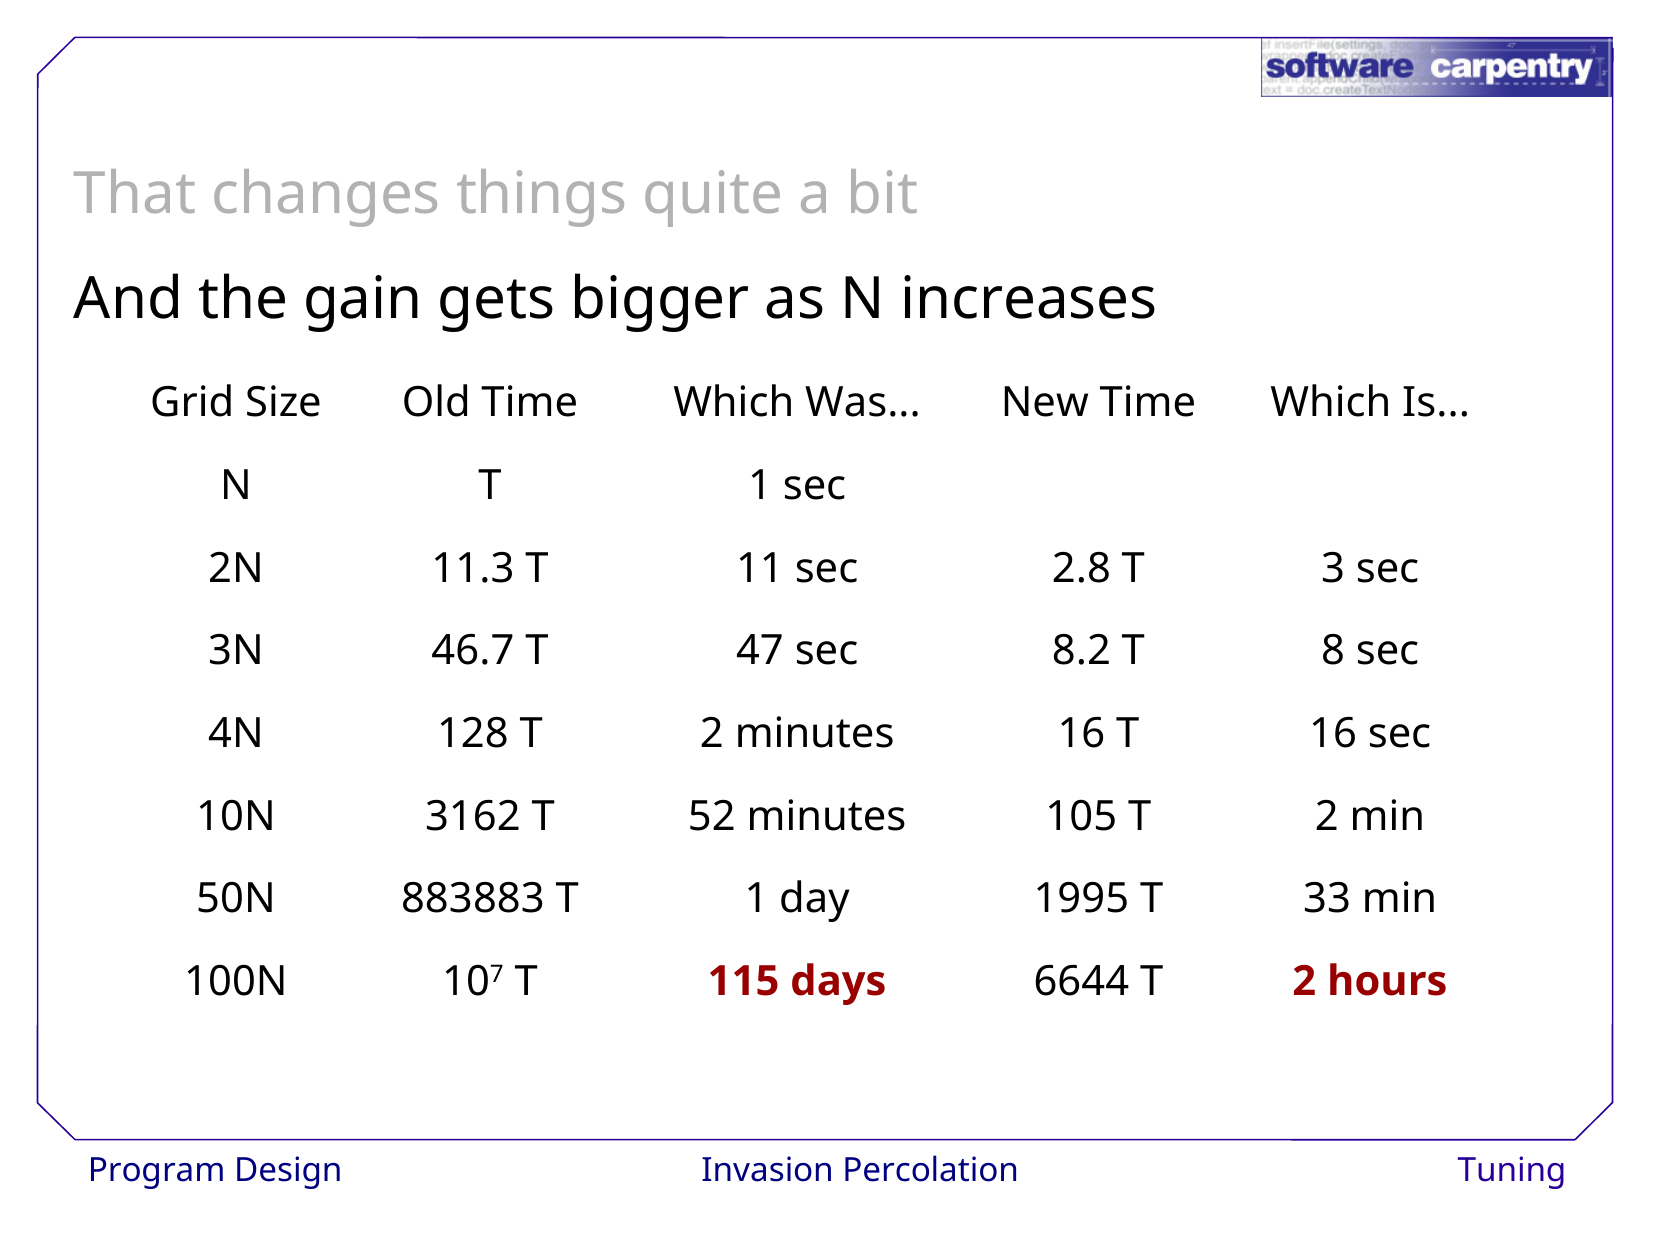

That changes things quite a bit
And the gain gets bigger as N increases
| Grid Size | Old Time | Which Was... | New Time | Which Is... |
| --- | --- | --- | --- | --- |
| N | T | 1 sec | | |
| 2N | 11.3 T | 11 sec | 2.8 T | 3 sec |
| 3N | 46.7 T | 47 sec | 8.2 T | 8 sec |
| 4N | 128 T | 2 minutes | 16 T | 16 sec |
| 10N | 3162 T | 52 minutes | 105 T | 2 min |
| 50N | 883883 T | 1 day | 1995 T | 33 min |
| 100N | 107 T | 115 days | 6644 T | 2 hours |